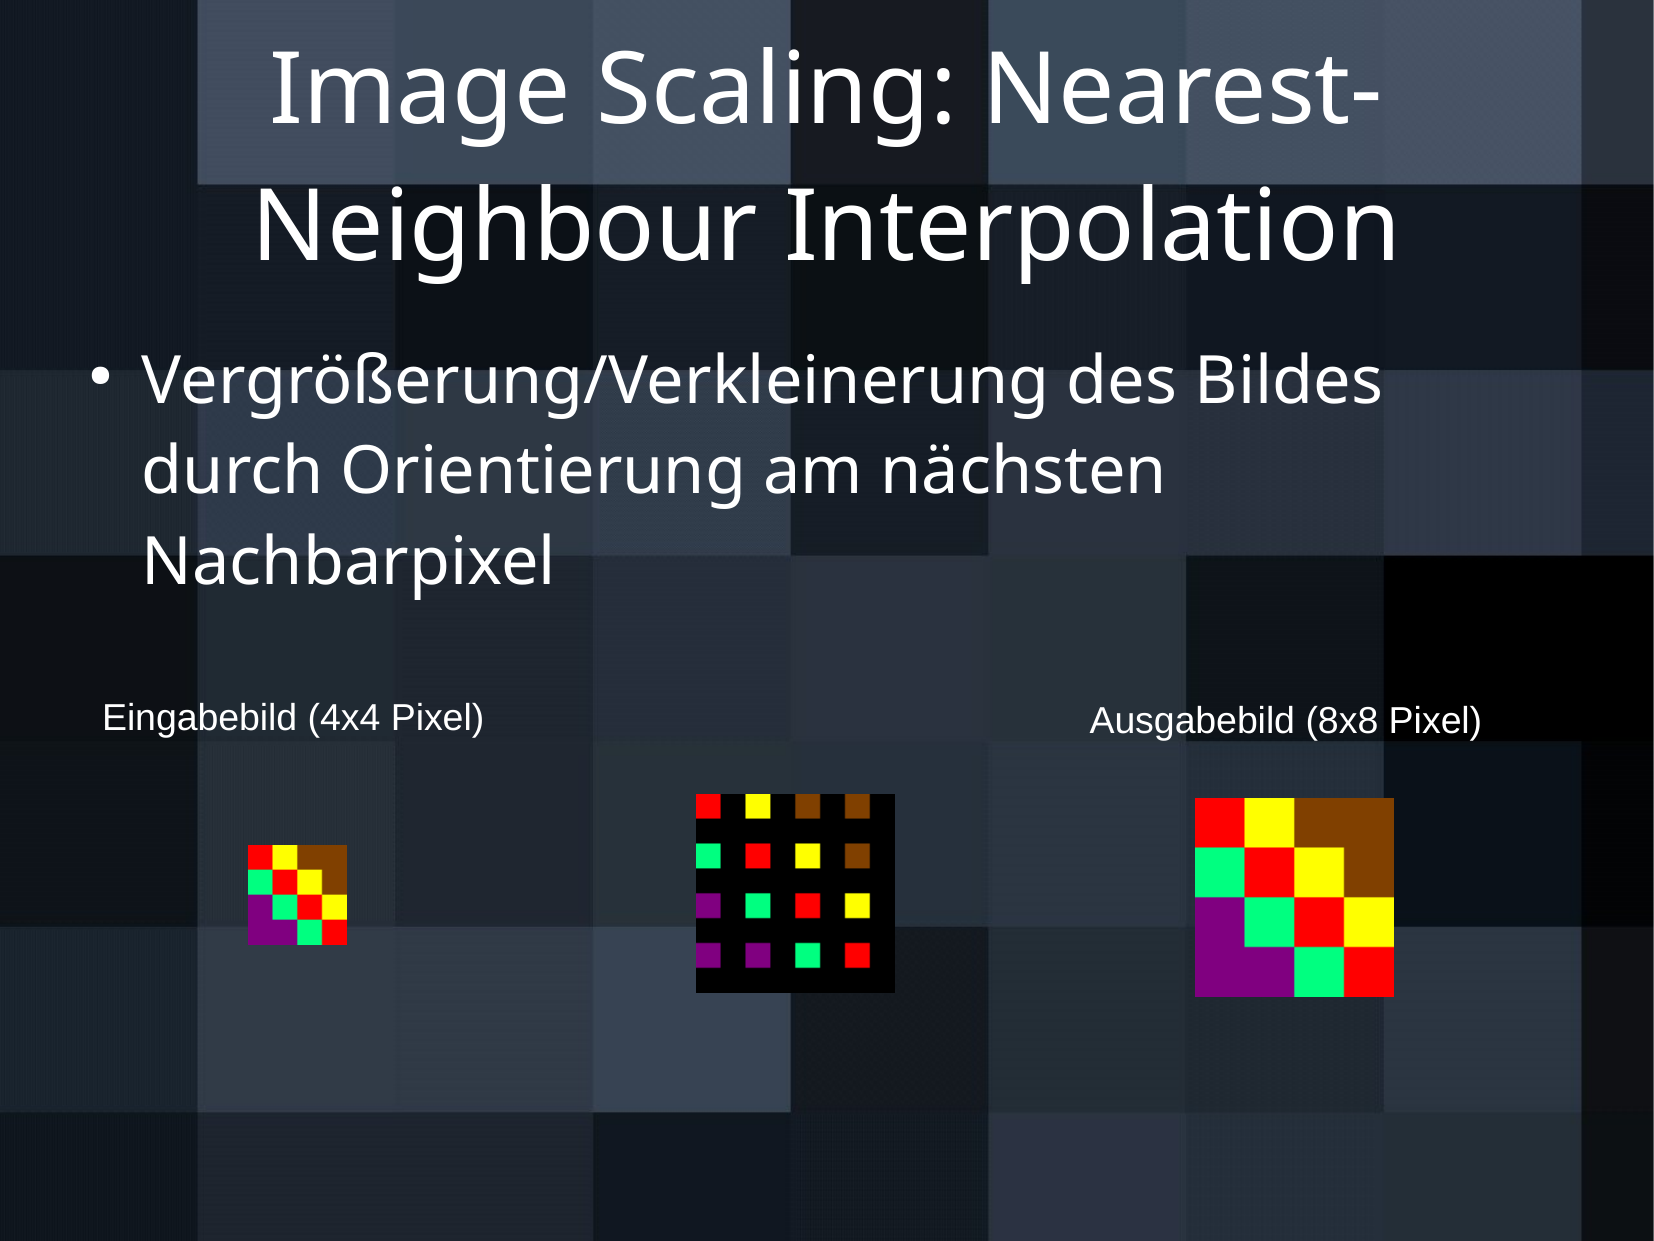

# Image Scaling: Nearest-Neighbour Interpolation
Vergrößerung/Verkleinerung des Bildes durch Orientierung am nächsten Nachbarpixel
Eingabebild (4x4 Pixel)
Ausgabebild (8x8 Pixel)